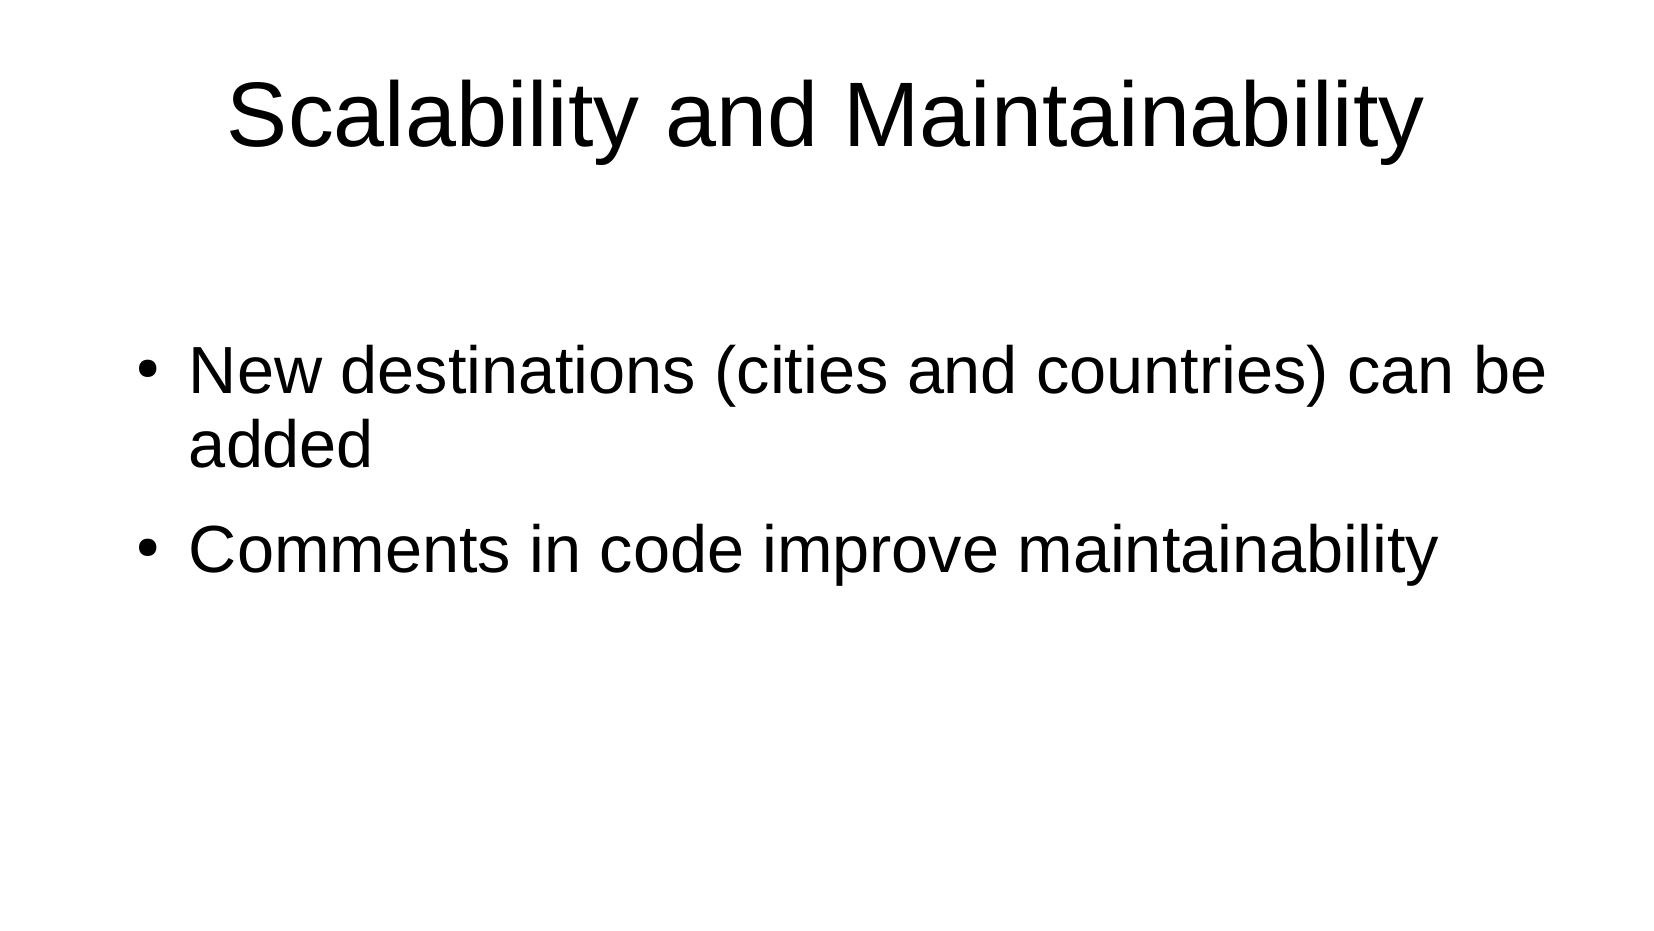

# Scalability and Maintainability
New destinations (cities and countries) can be added
Comments in code improve maintainability